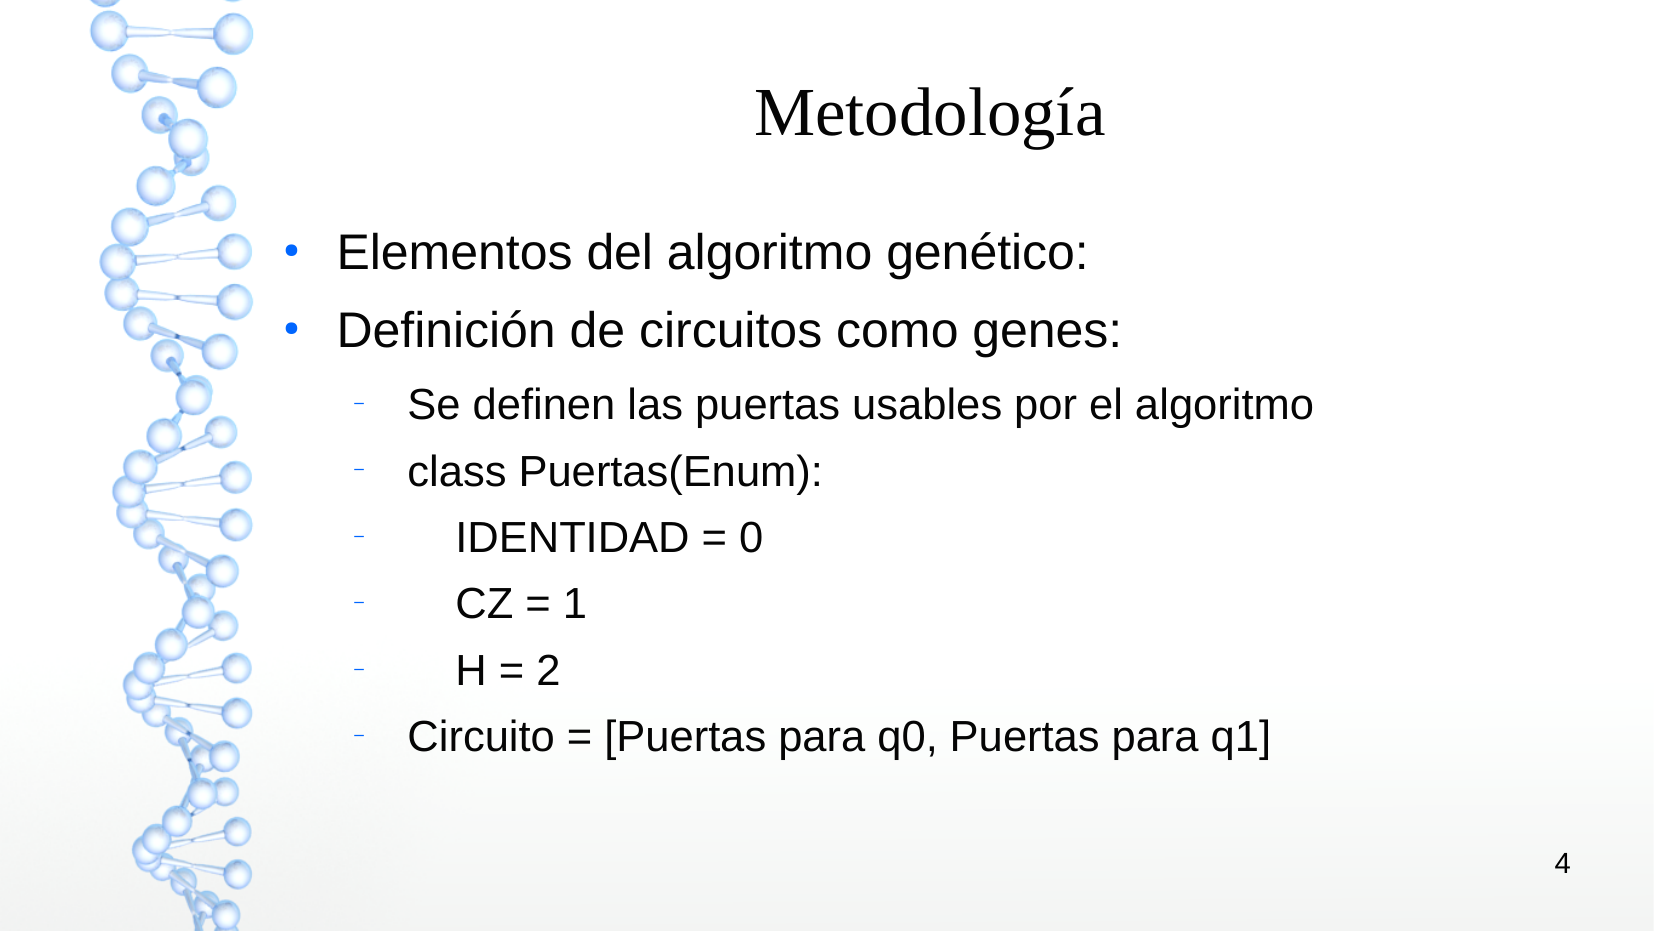

# Metodología
Elementos del algoritmo genético:
Definición de circuitos como genes:
Se definen las puertas usables por el algoritmo
class Puertas(Enum):
 IDENTIDAD = 0
 CZ = 1
 H = 2
Circuito = [Puertas para q0, Puertas para q1]
4